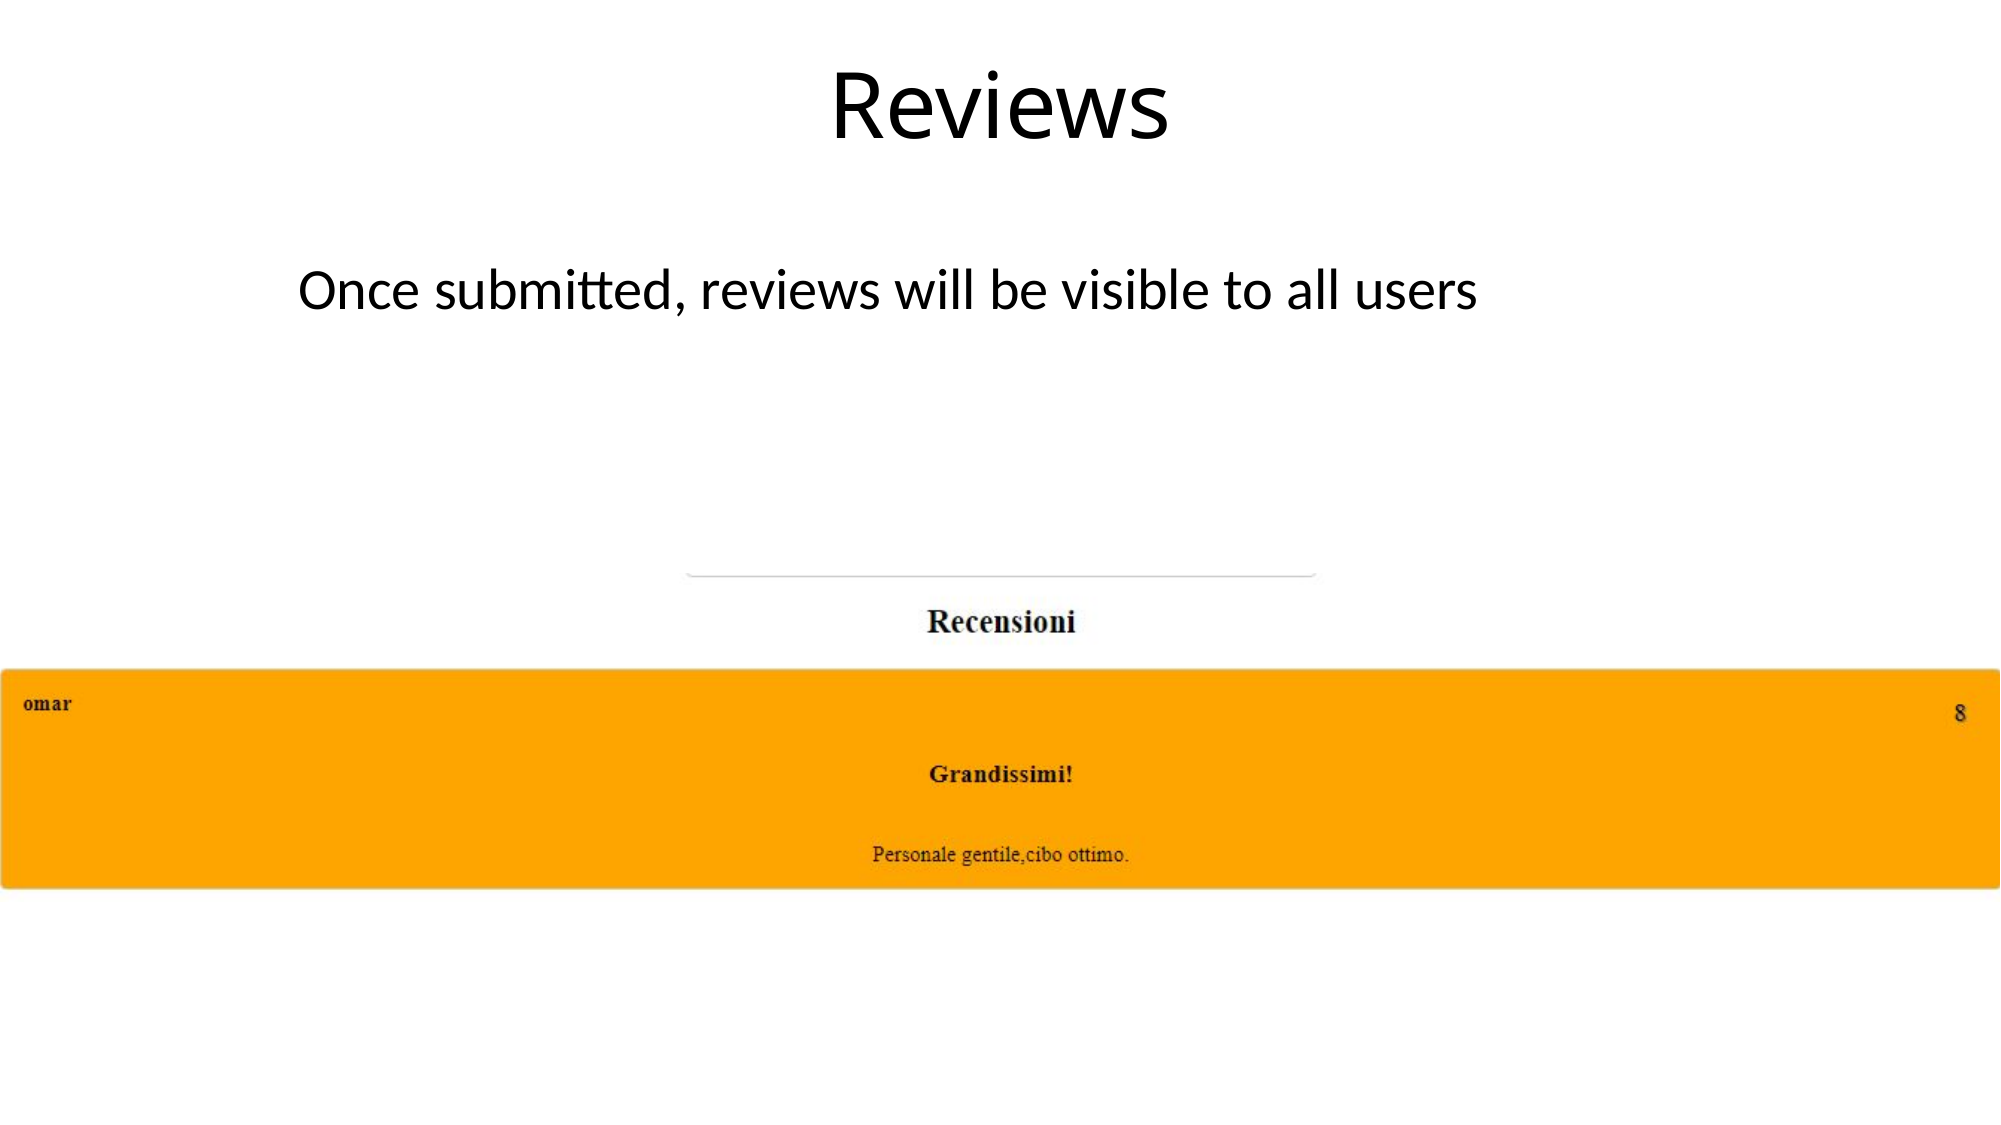

# Reviews
 Once submitted, reviews will be visible to all users